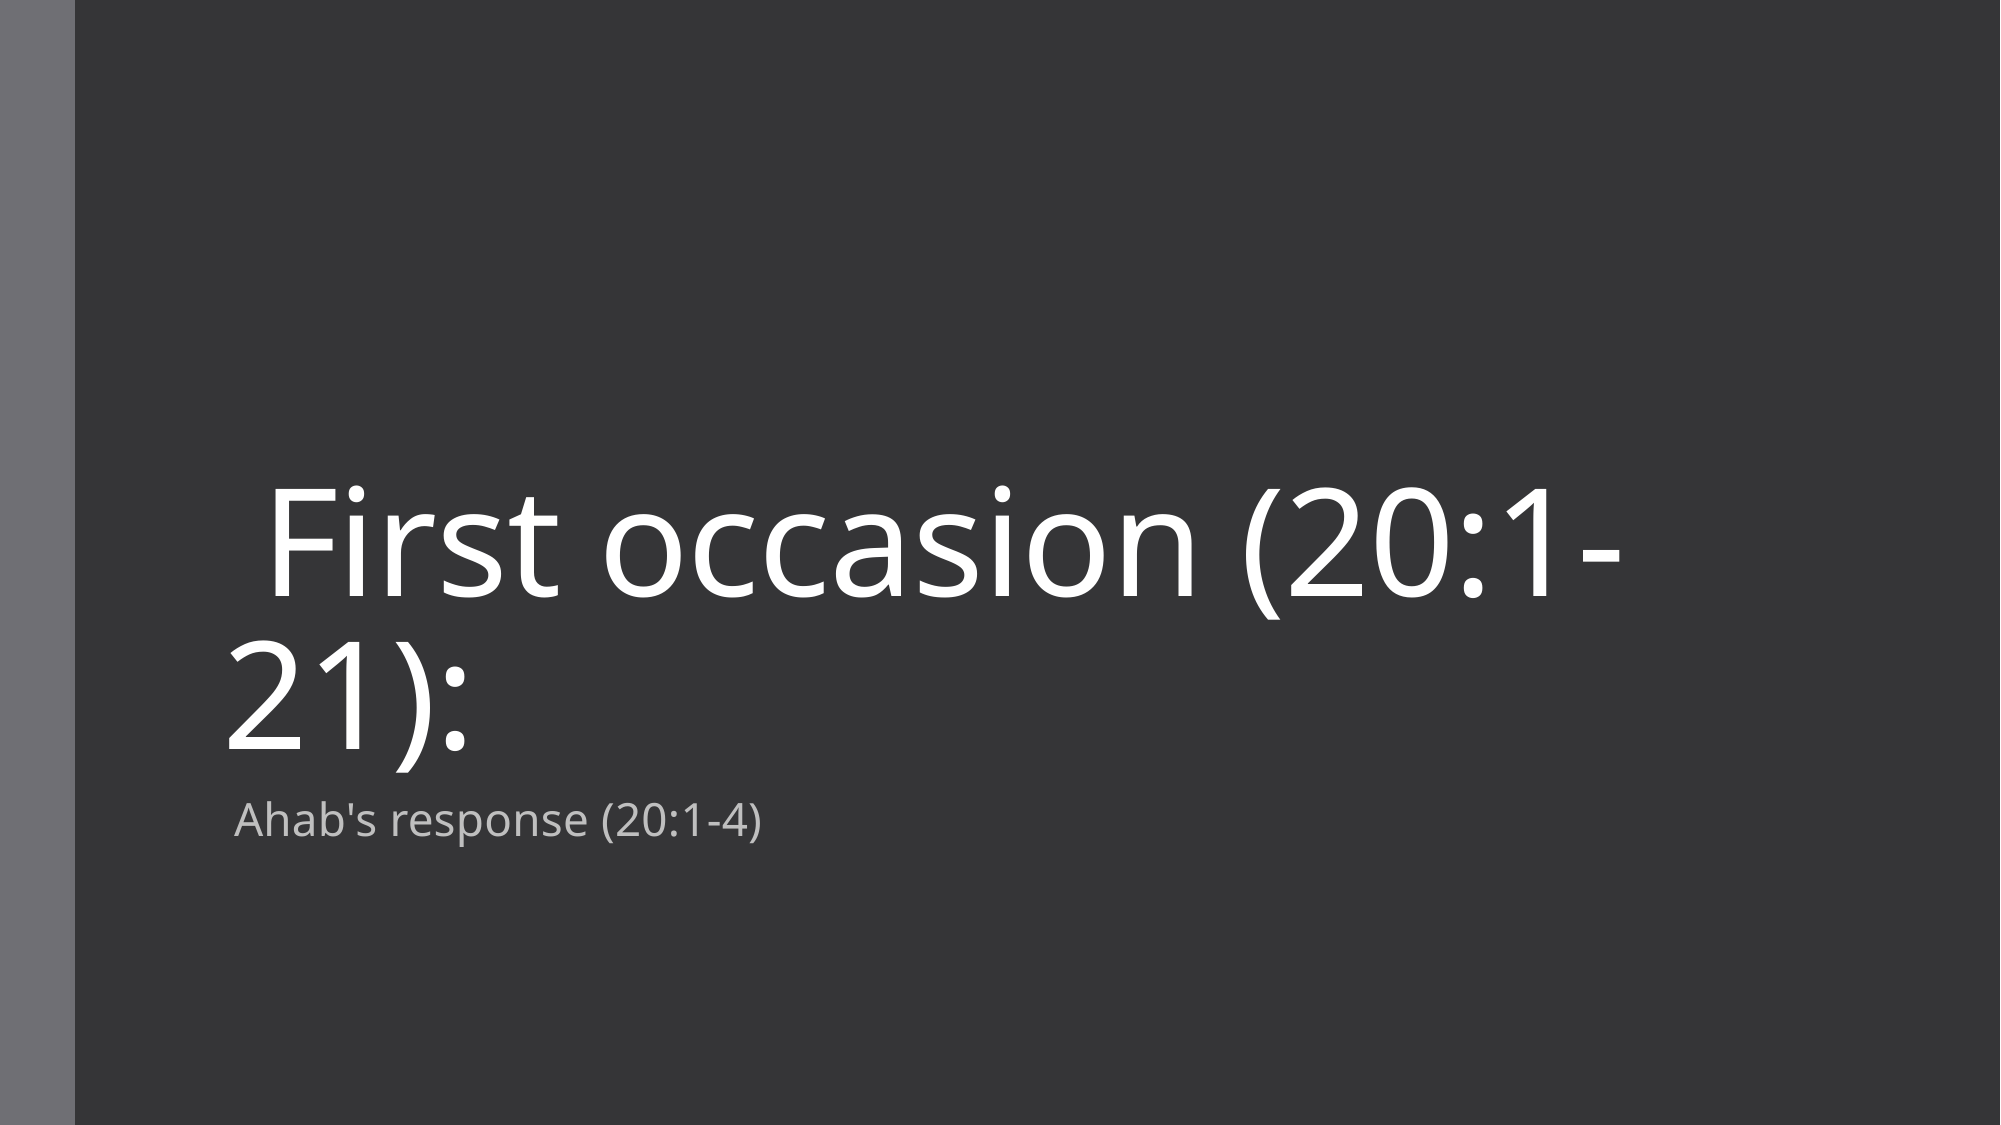

# First occasion (20:1-21):
 Ahab's response (20:1-4)